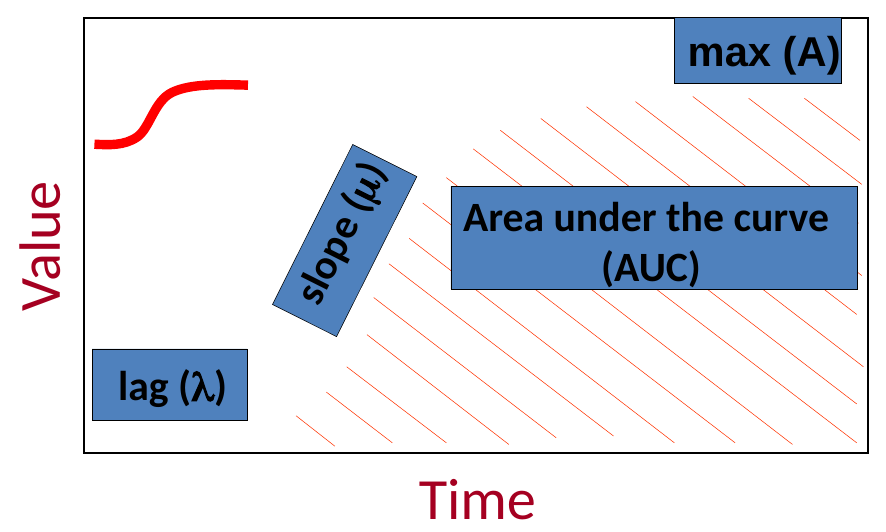

max (A)
Area under the curve
(AUC)
slope (m)
Value
lag (l)
Time